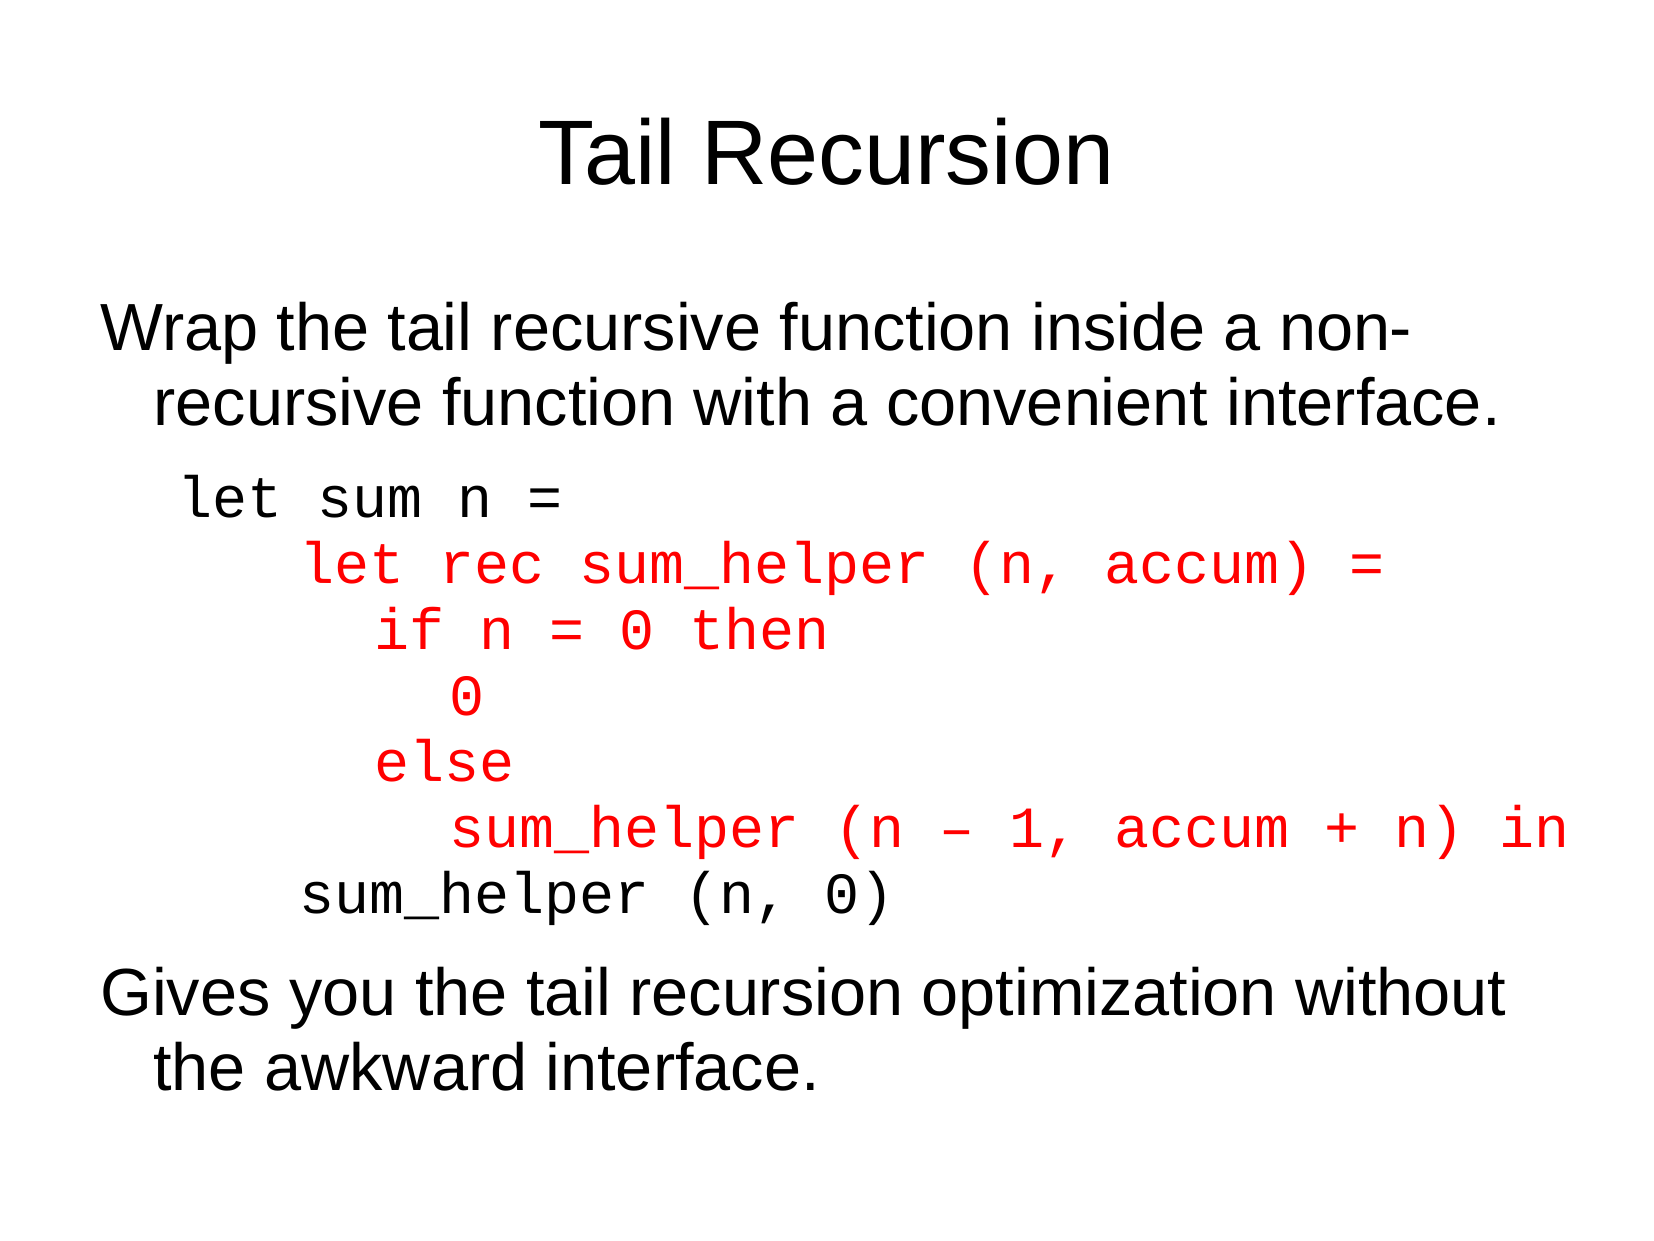

# Tail Recursion
Wrap the tail recursive function inside a non-recursive function with a convenient interface.
let sum n =
	let rec sum_helper (n, accum) =
		if n = 0 then
			0
		else
			sum_helper (n – 1, accum + n) in
	sum_helper (n, 0)
Gives you the tail recursion optimization without the awkward interface.